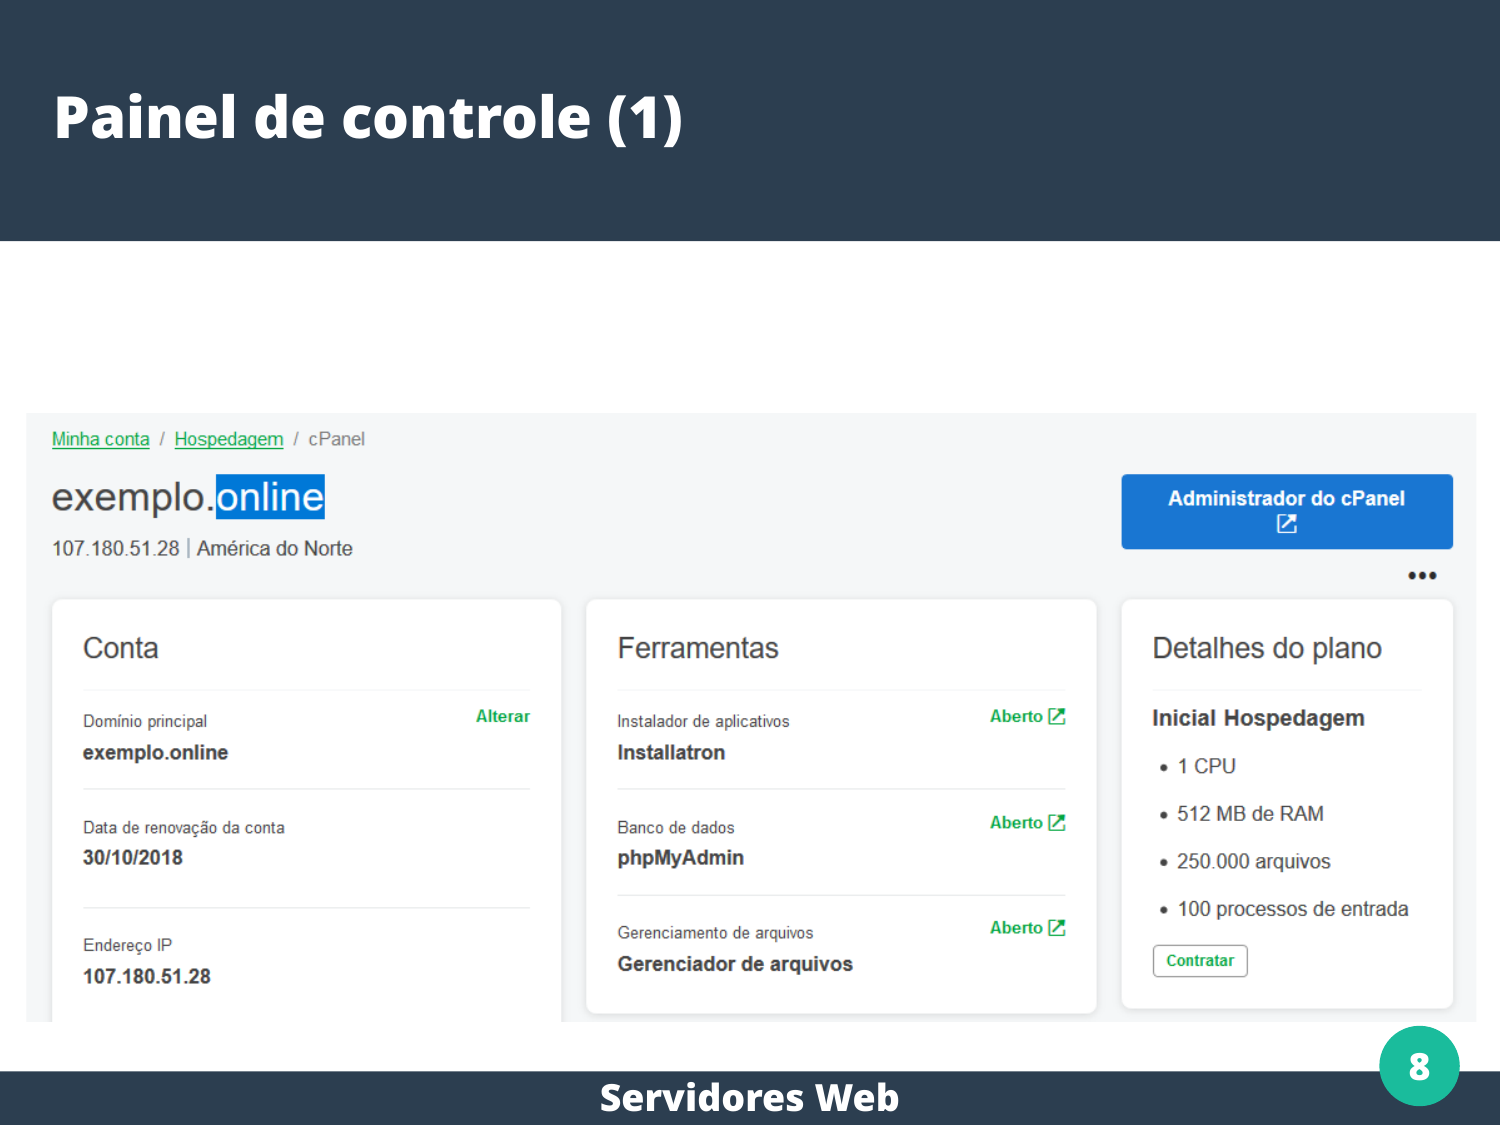

# Painel de controle (1)
8
Servidores Web